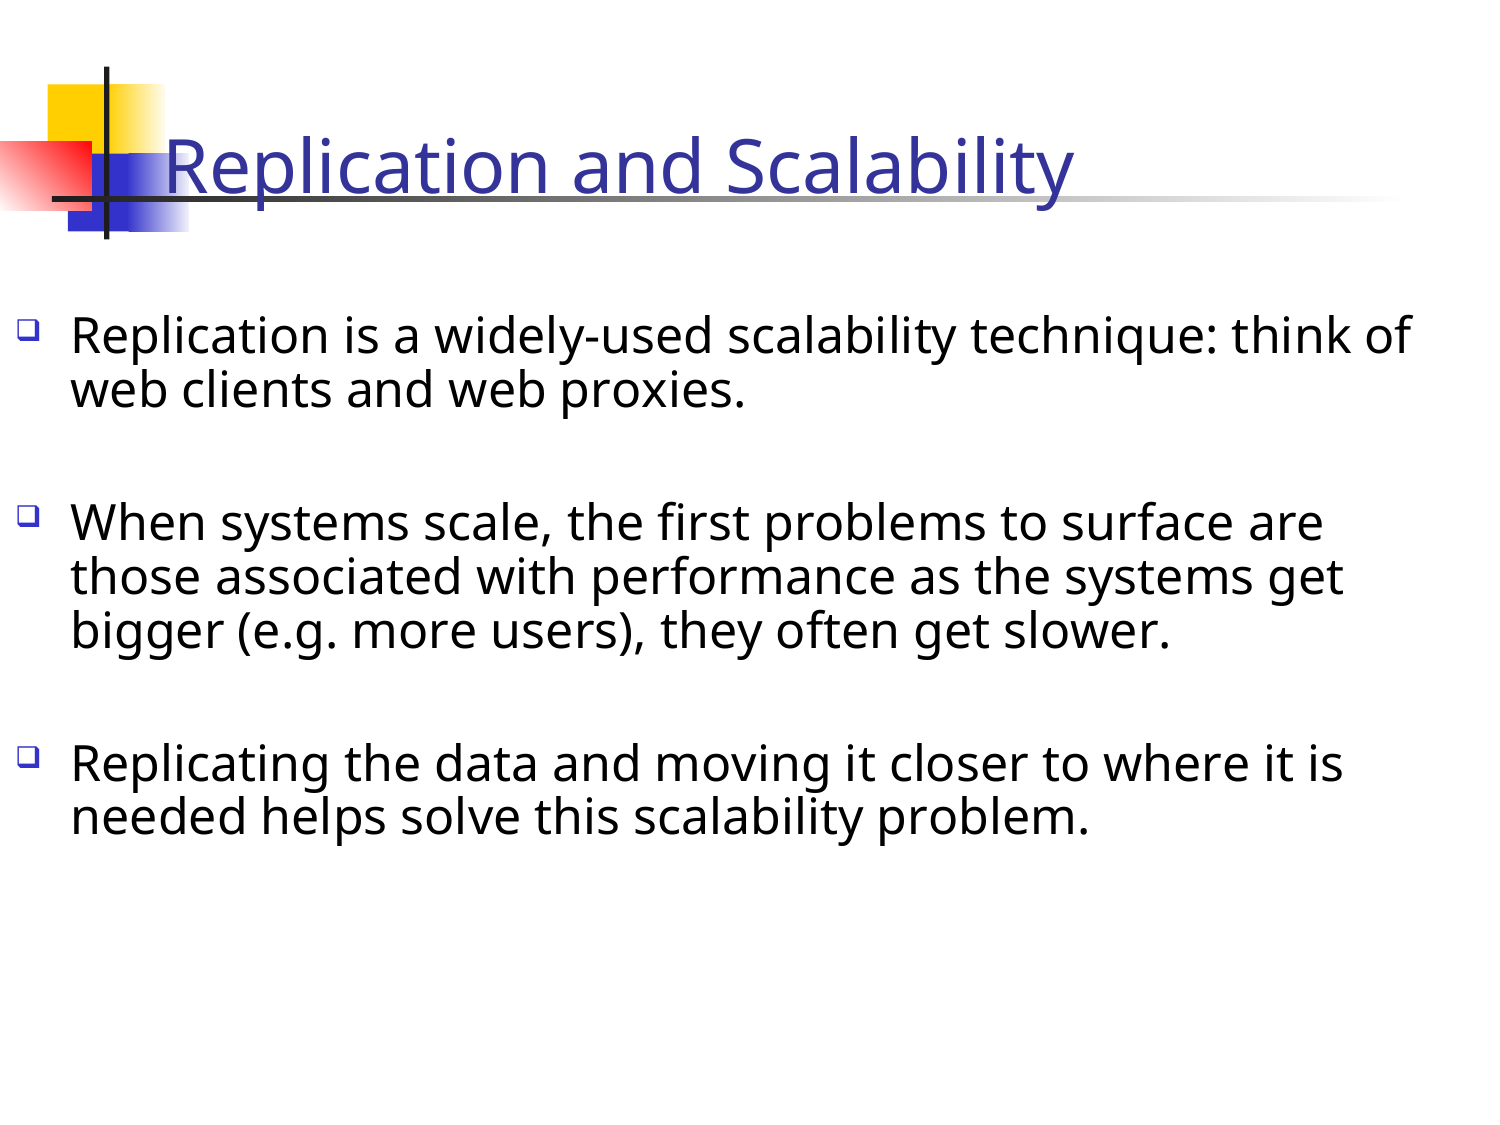

Replication and Scalability
Replication is a widely-used scalability technique: think of web clients and web proxies.
When systems scale, the first problems to surface are those associated with performance as the systems get bigger (e.g. more users), they often get slower.
Replicating the data and moving it closer to where it is needed helps solve this scalability problem.